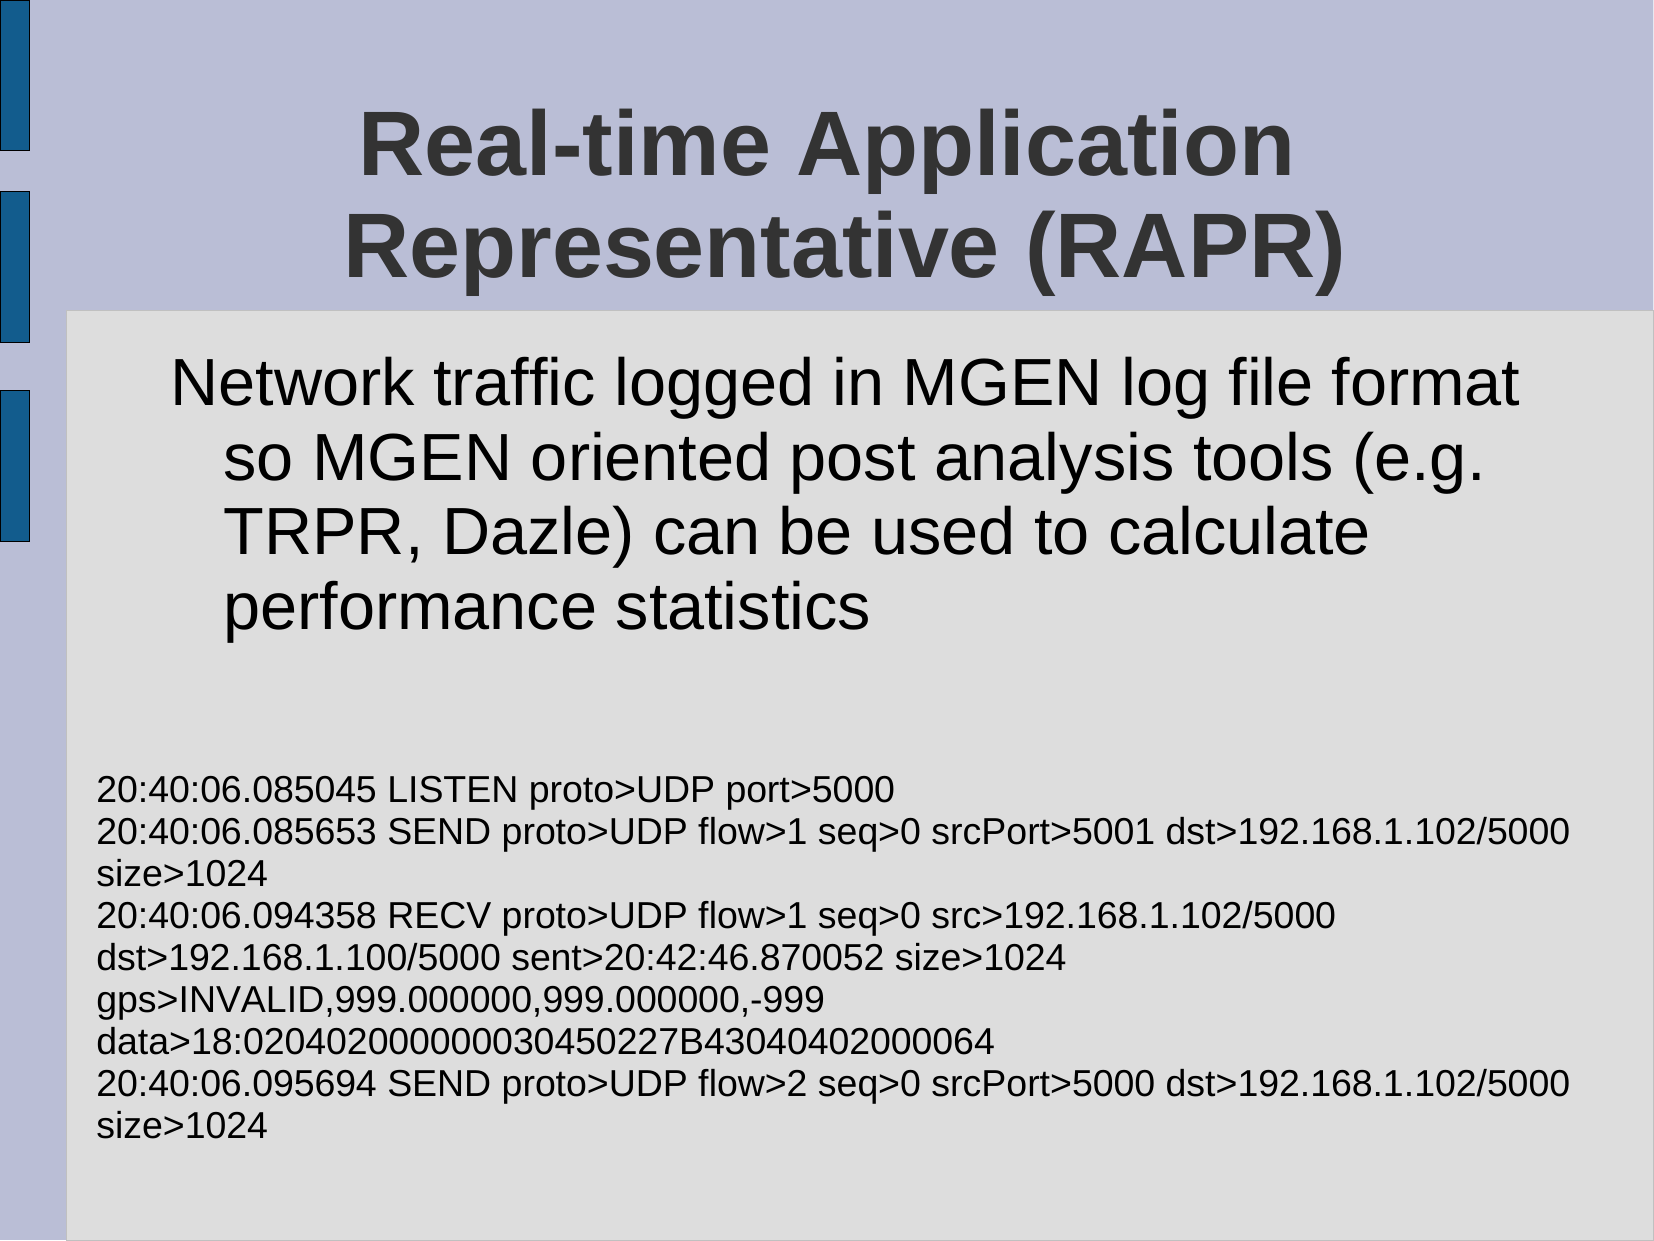

# Real-time Application Representative (RAPR)
Network traffic logged in MGEN log file format so MGEN oriented post analysis tools (e.g. TRPR, Dazle) can be used to calculate performance statistics
20:40:06.085045 LISTEN proto>UDP port>5000
20:40:06.085653 SEND proto>UDP flow>1 seq>0 srcPort>5001 dst>192.168.1.102/5000 size>1024
20:40:06.094358 RECV proto>UDP flow>1 seq>0 src>192.168.1.102/5000 dst>192.168.1.100/5000 sent>20:42:46.870052 size>1024 gps>INVALID,999.000000,999.000000,-999 data>18:020402000000030450227B43040402000064
20:40:06.095694 SEND proto>UDP flow>2 seq>0 srcPort>5000 dst>192.168.1.102/5000 size>1024